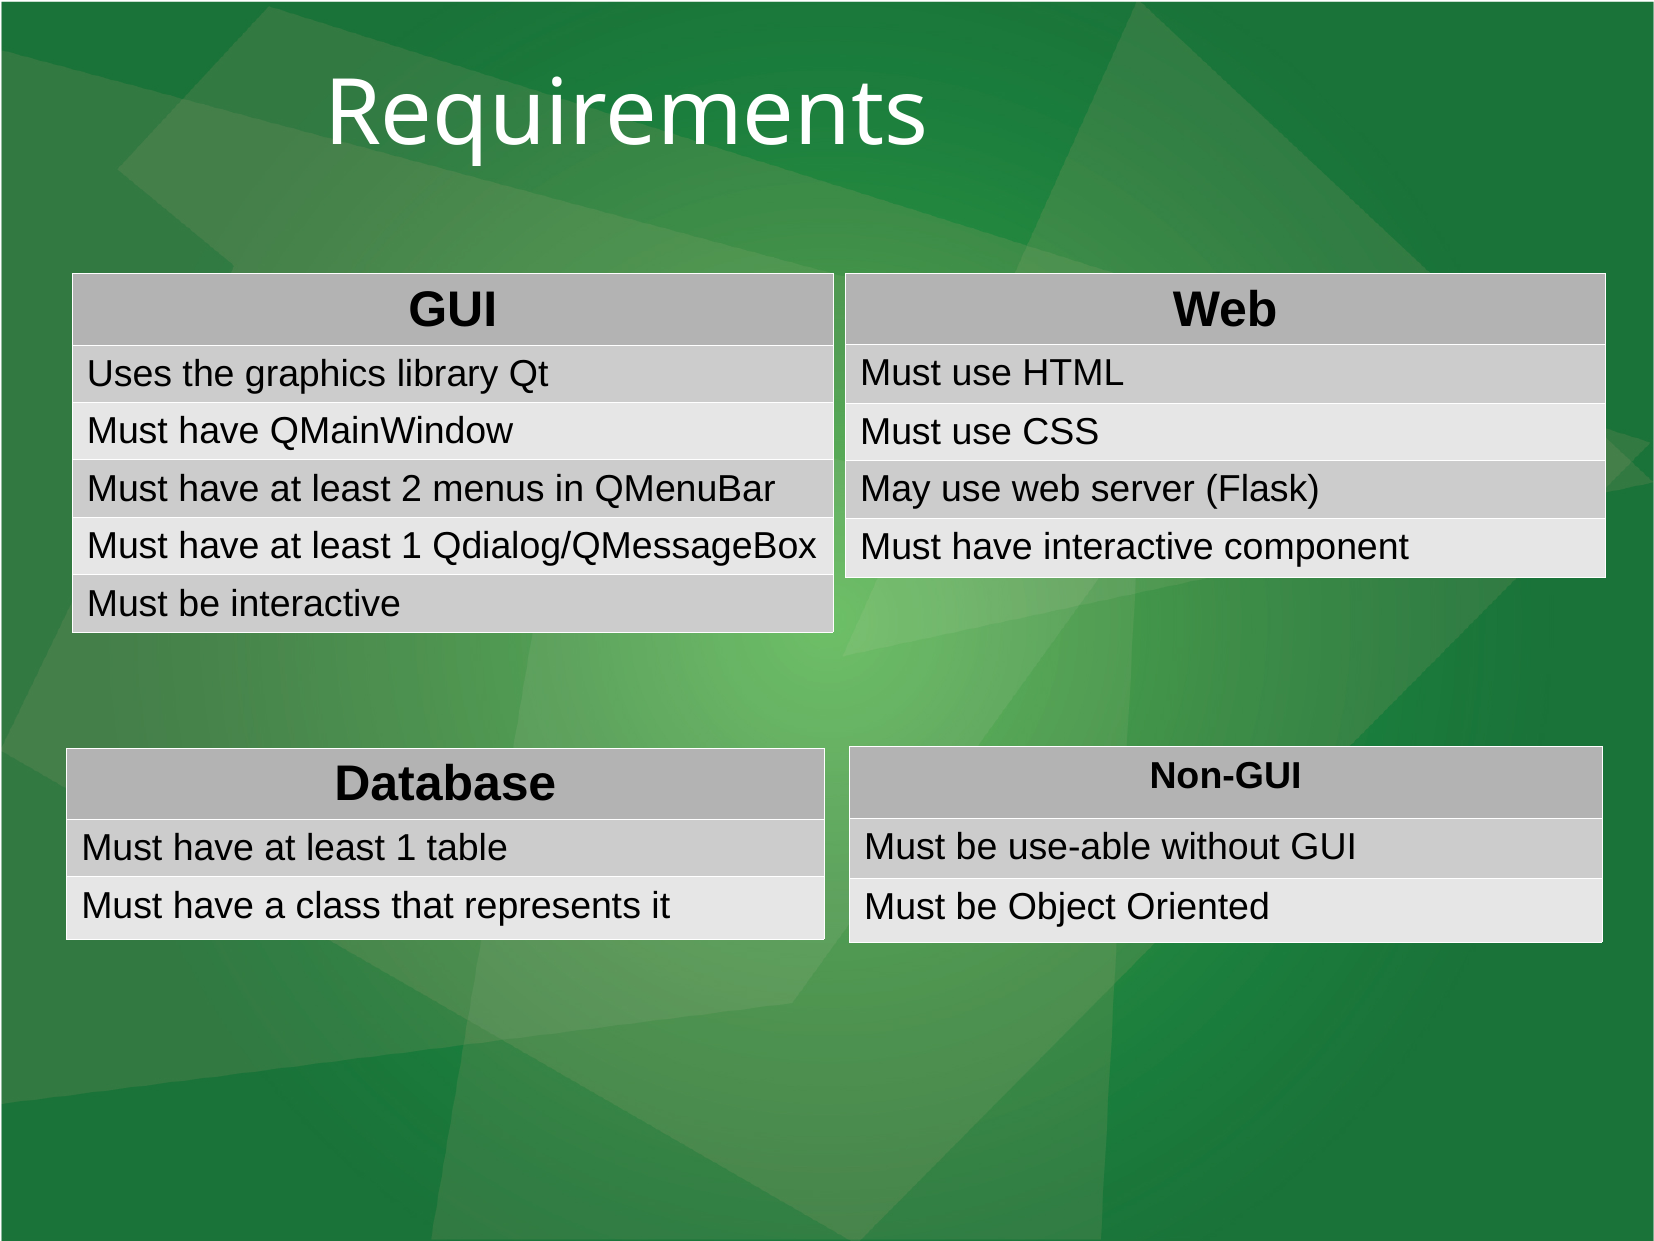

# Requirements
| Web |
| --- |
| Must use HTML |
| Must use CSS |
| May use web server (Flask) |
| Must have interactive component |
| GUI |
| --- |
| Uses the graphics library Qt |
| Must have QMainWindow |
| Must have at least 2 menus in QMenuBar |
| Must have at least 1 Qdialog/QMessageBox |
| Must be interactive |
| Non-GUI |
| --- |
| Must be use-able without GUI |
| Must be Object Oriented |
| Database |
| --- |
| Must have at least 1 table |
| Must have a class that represents it |